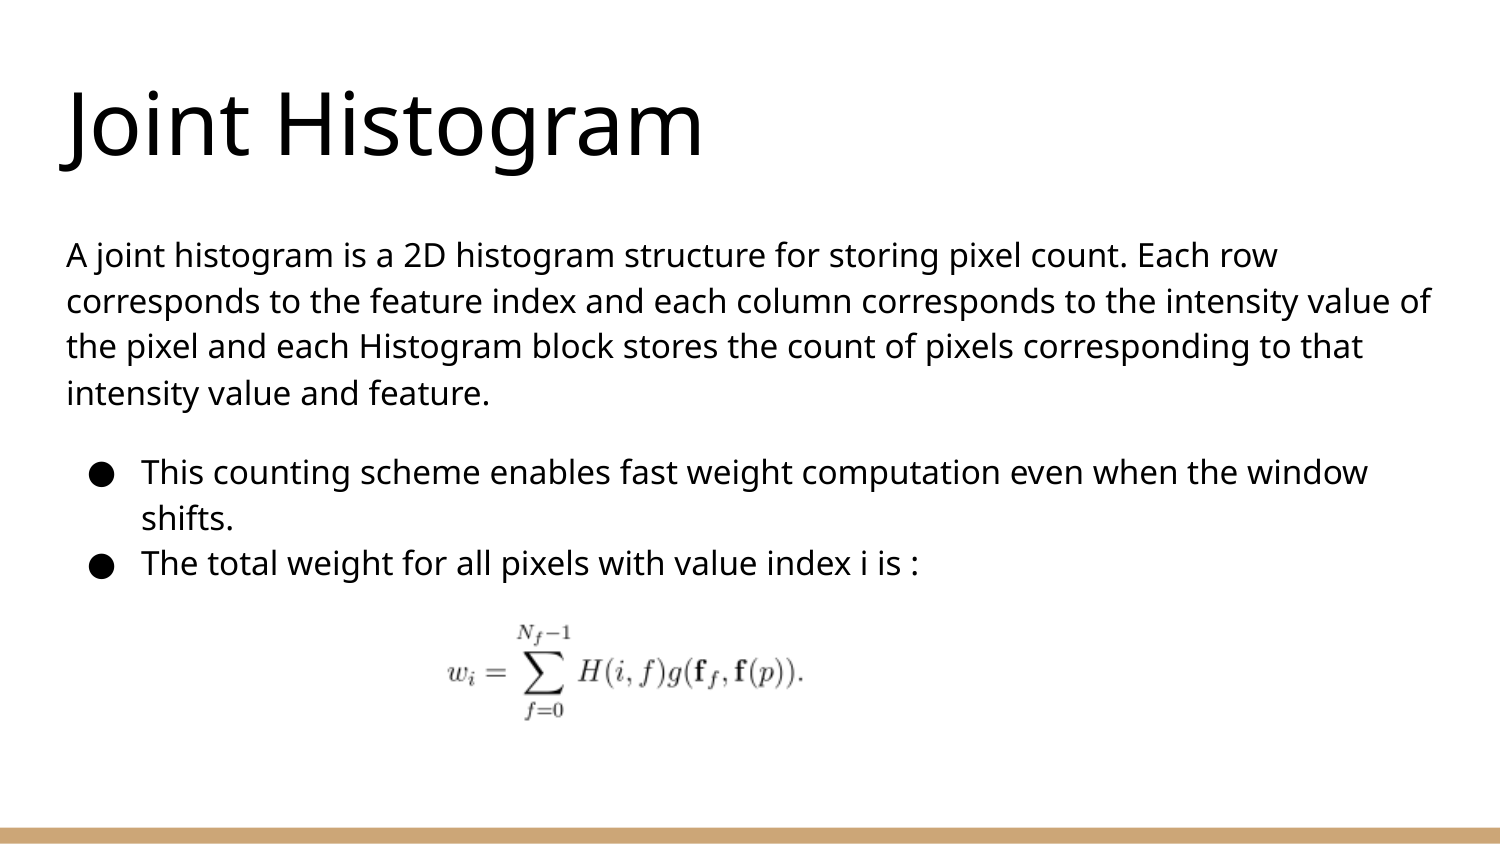

# Joint Histogram
A joint histogram is a 2D histogram structure for storing pixel count. Each row corresponds to the feature index and each column corresponds to the intensity value of the pixel and each Histogram block stores the count of pixels corresponding to that intensity value and feature.
This counting scheme enables fast weight computation even when the window shifts.
The total weight for all pixels with value index i is :